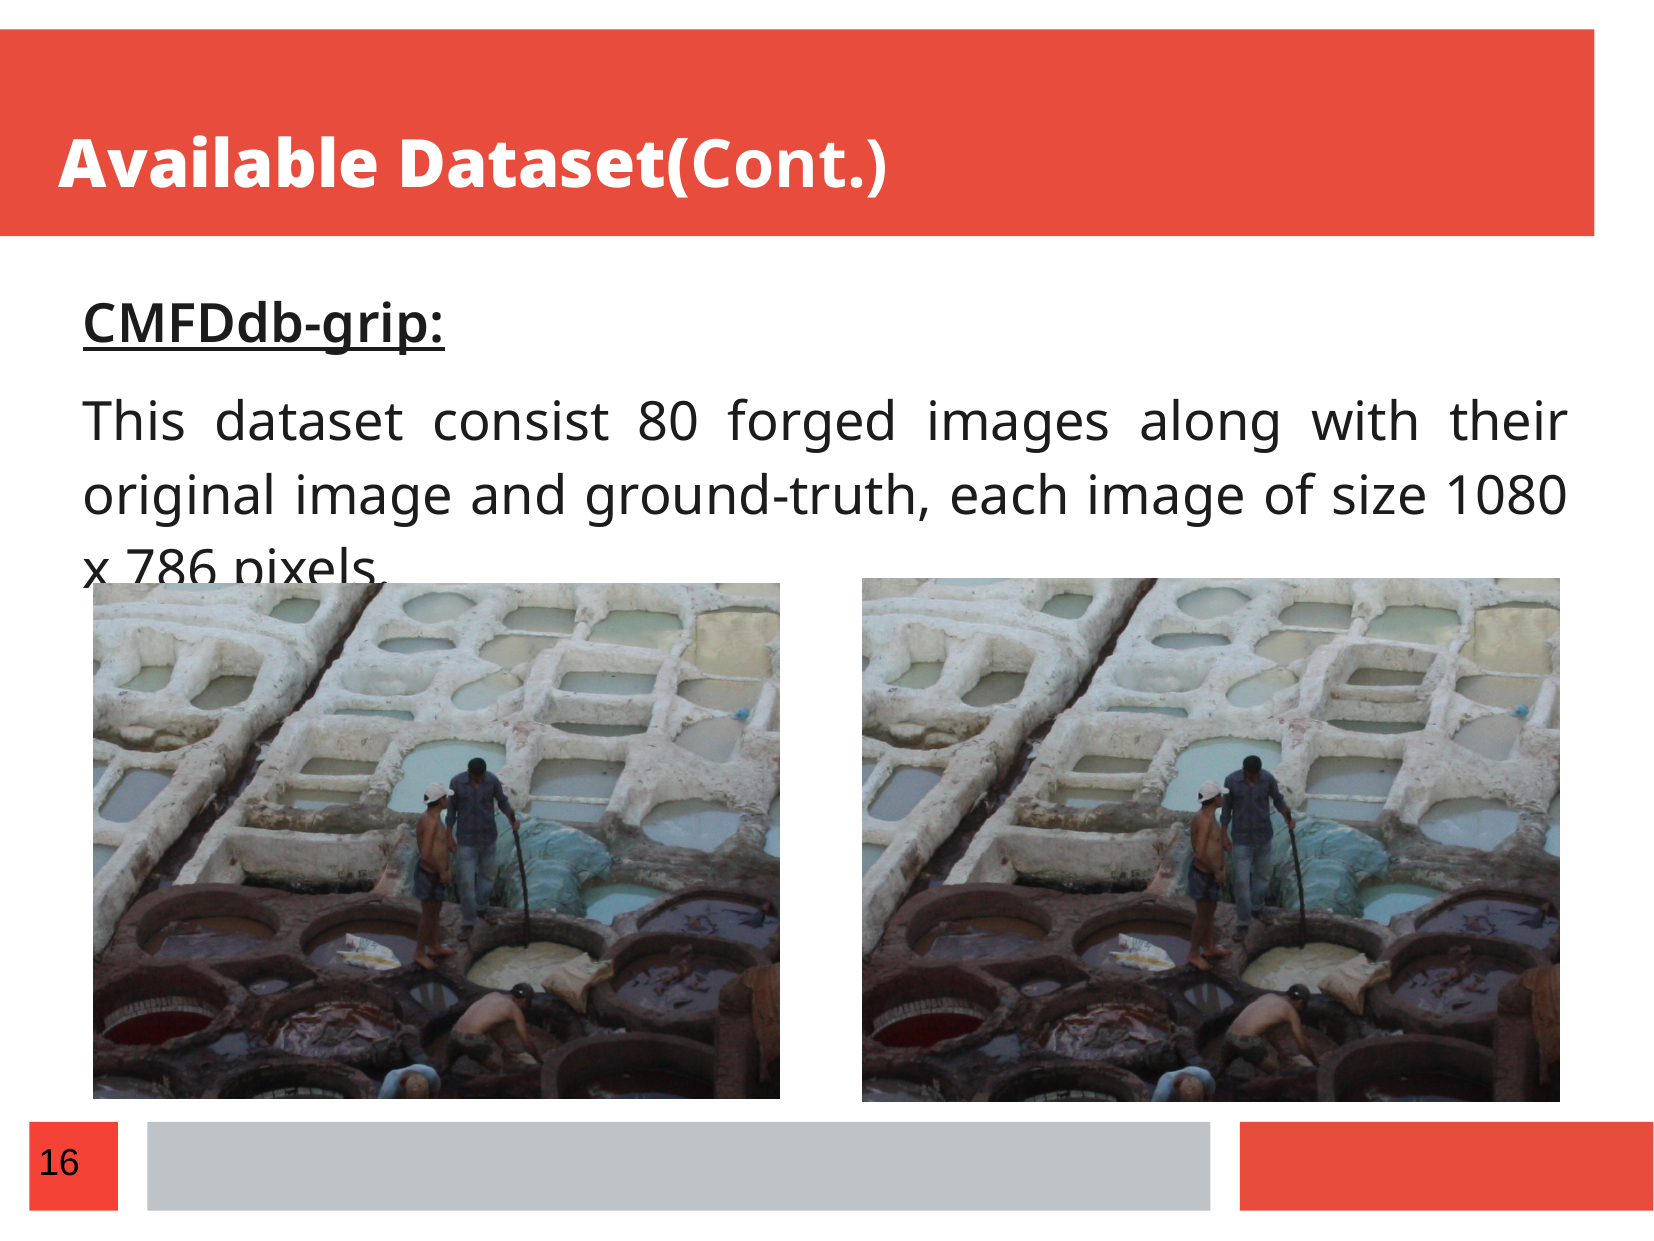

# Available Dataset(Cont.)
CMFDdb-grip:
This dataset consist 80 forged images along with their original image and ground-truth, each image of size 1080 x 786 pixels.